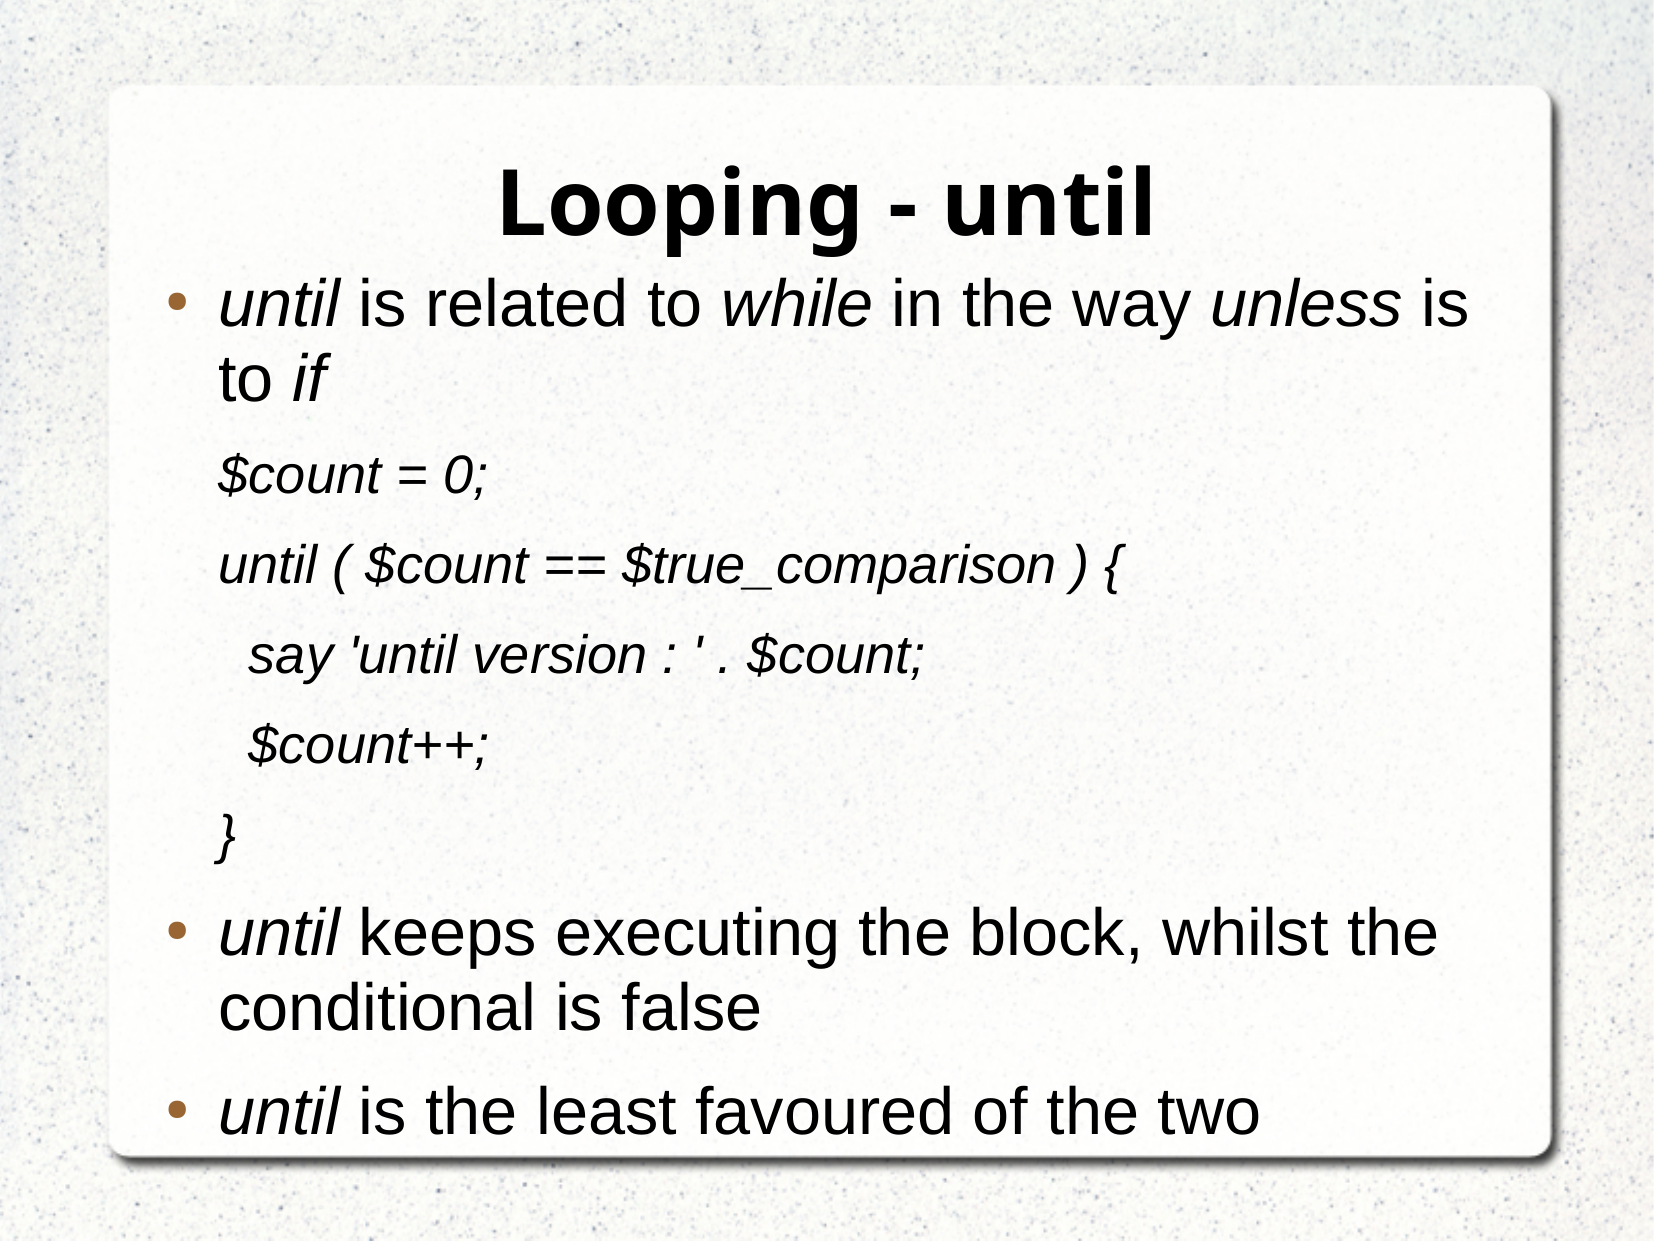

# Looping - until
until is related to while in the way unless is to if
$count = 0;
until ( $count == $true_comparison ) {
 say 'until version : ' . $count;
 $count++;
}
until keeps executing the block, whilst the conditional is false
until is the least favoured of the two